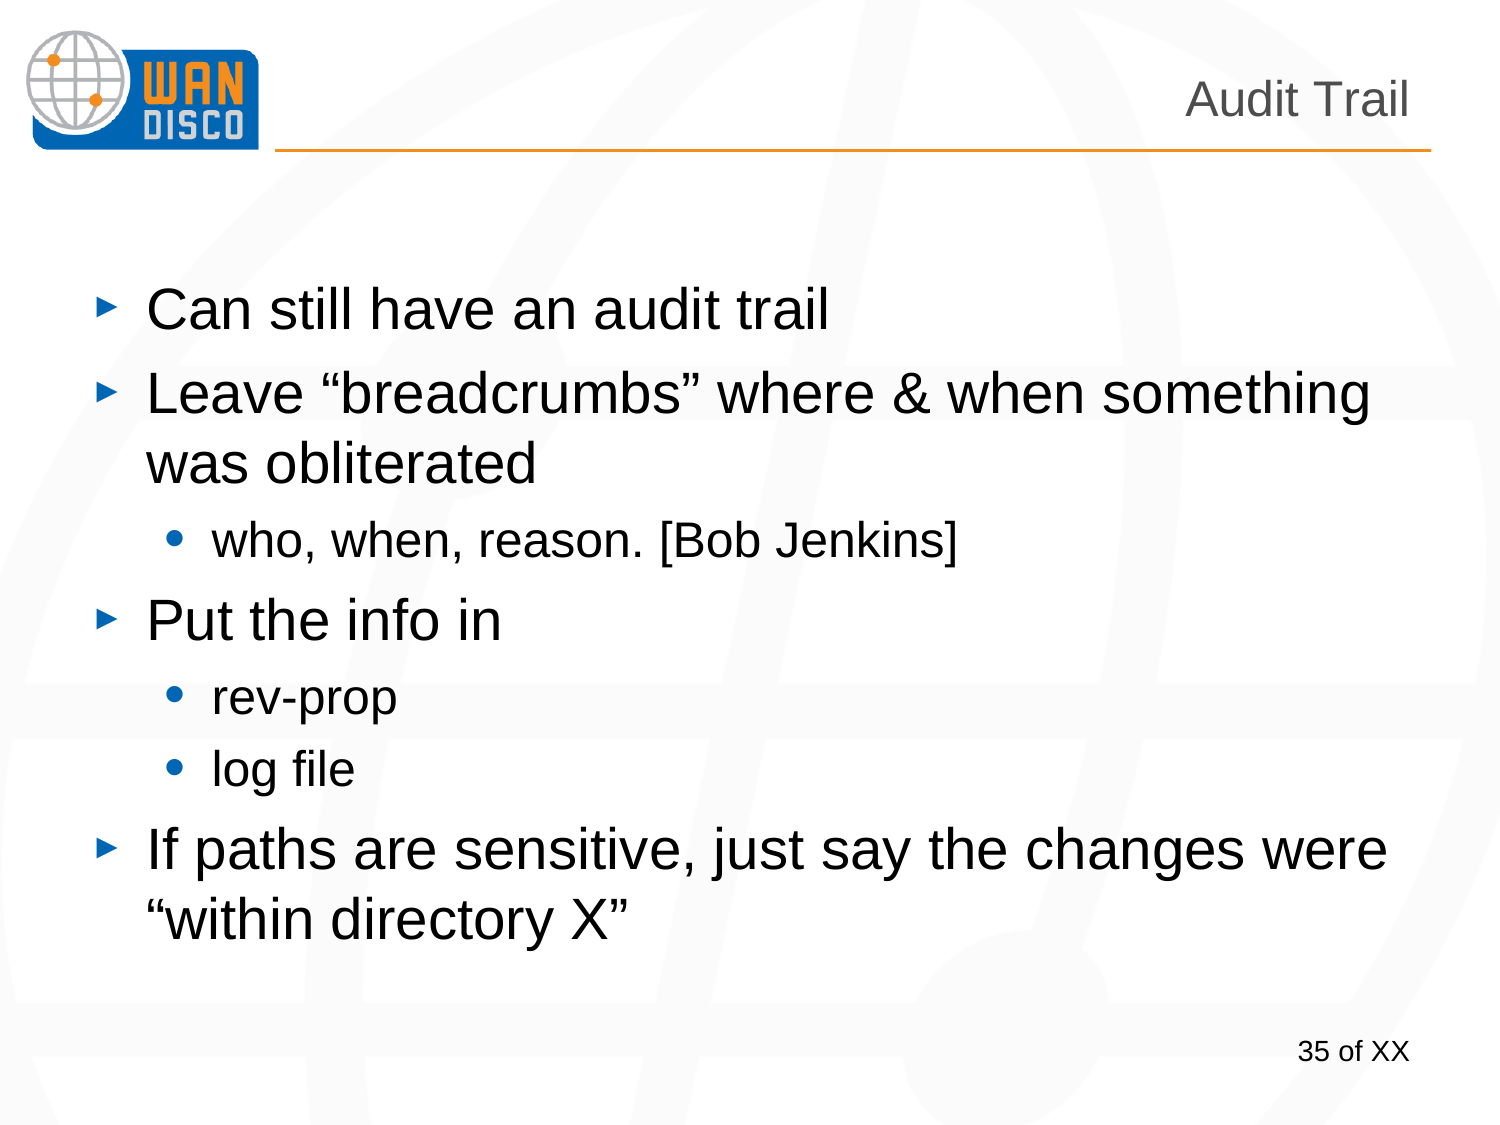

# Audit Trail
Can still have an audit trail
Leave “breadcrumbs” where & when something was obliterated
who, when, reason. [Bob Jenkins]
Put the info in
rev-prop
log file
If paths are sensitive, just say the changes were “within directory X”
35